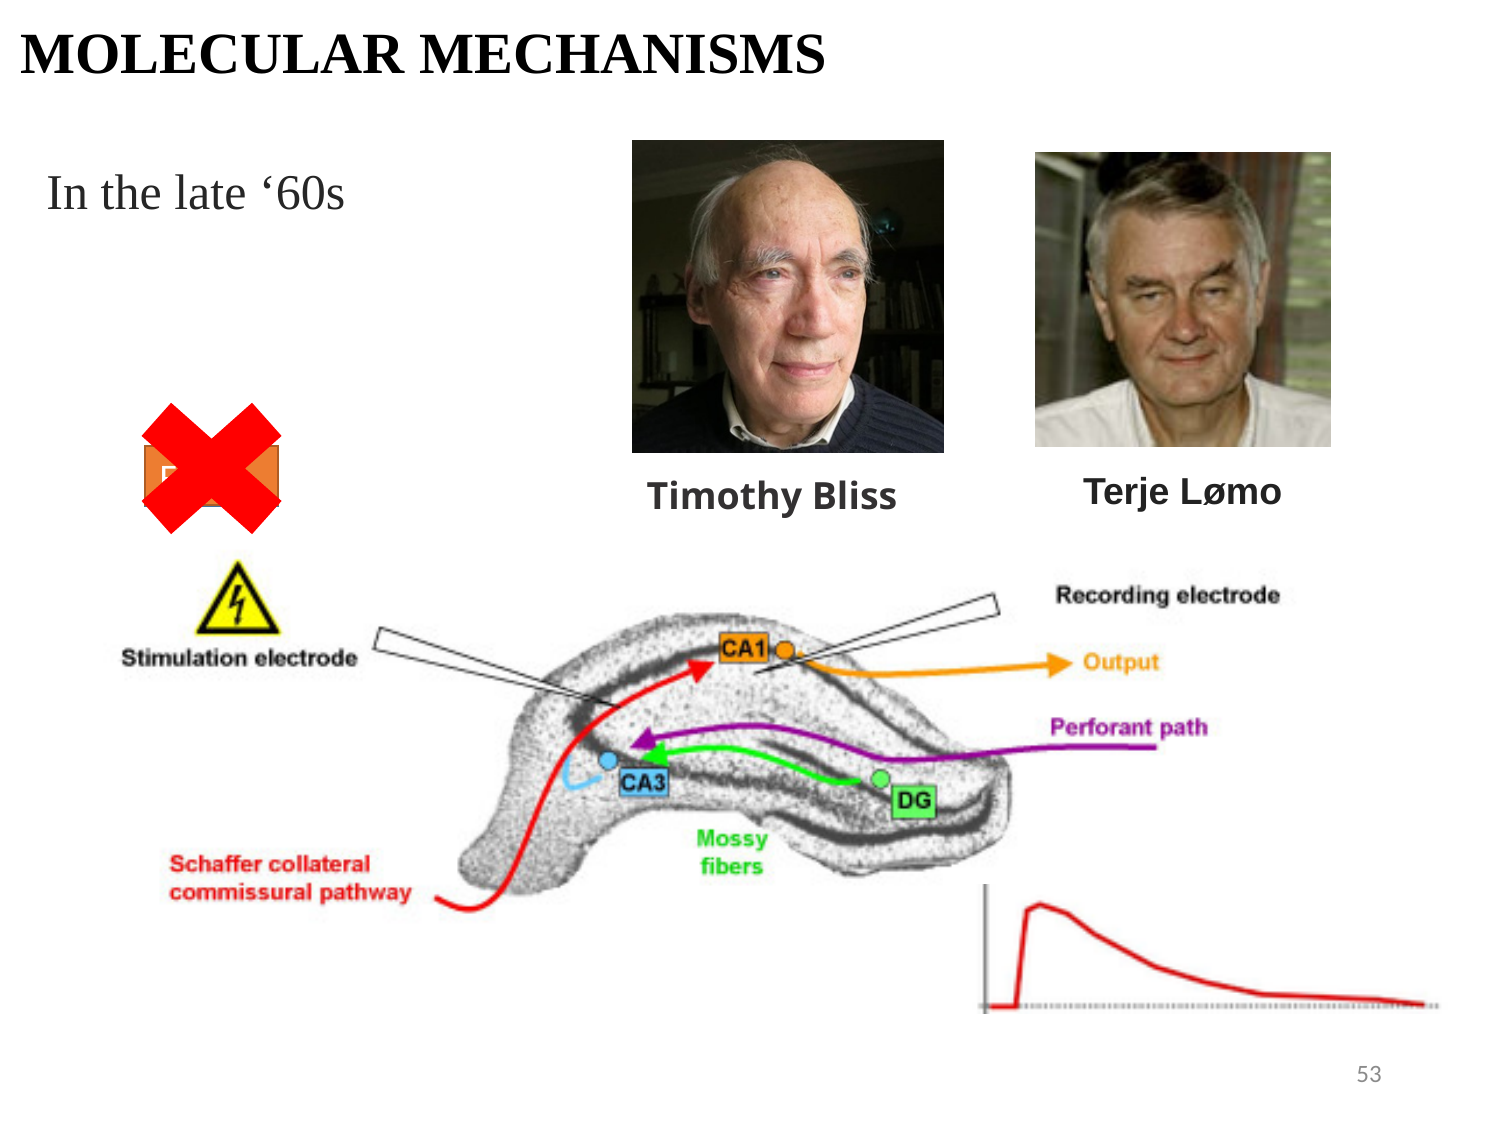

MOLECULAR MECHANISMS
In the late ‘60s
Forte
Franco
Terje Lømo
Timothy Bliss
53